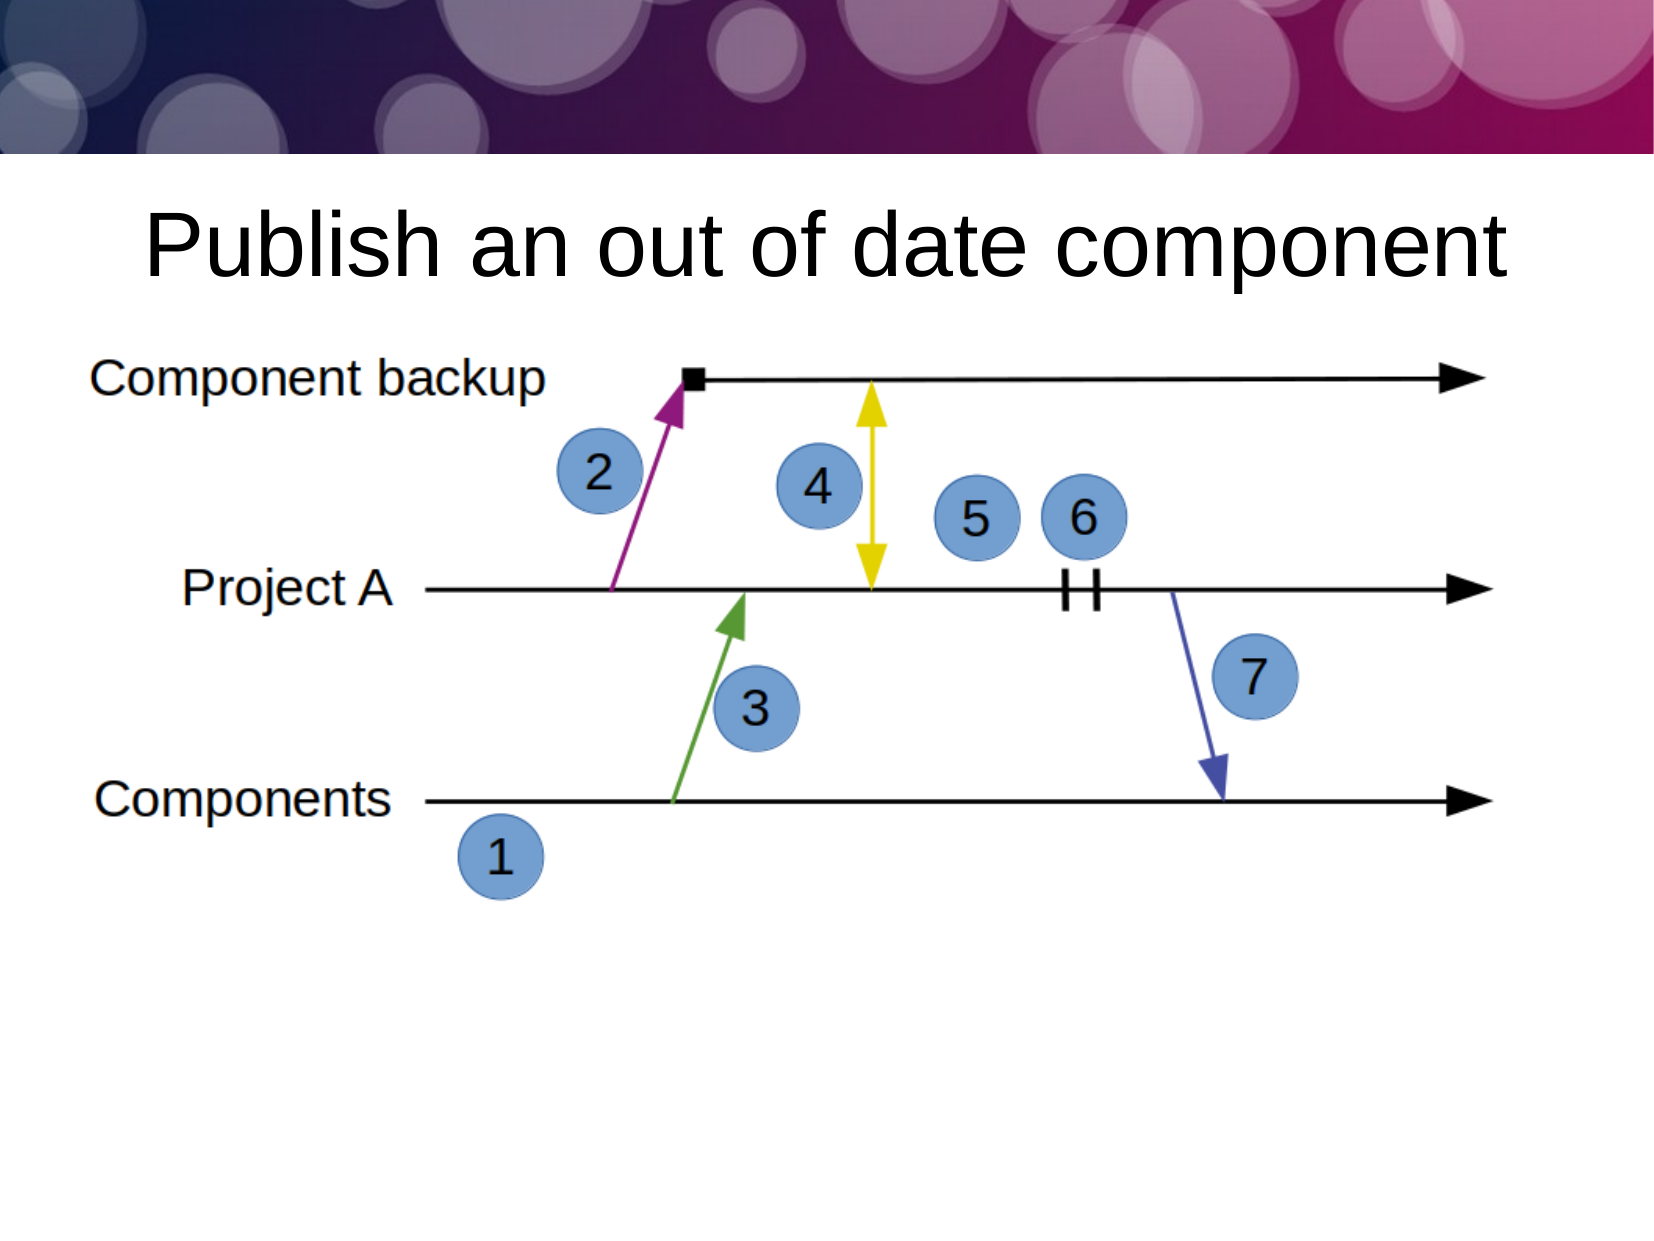

# Publish an out of date component